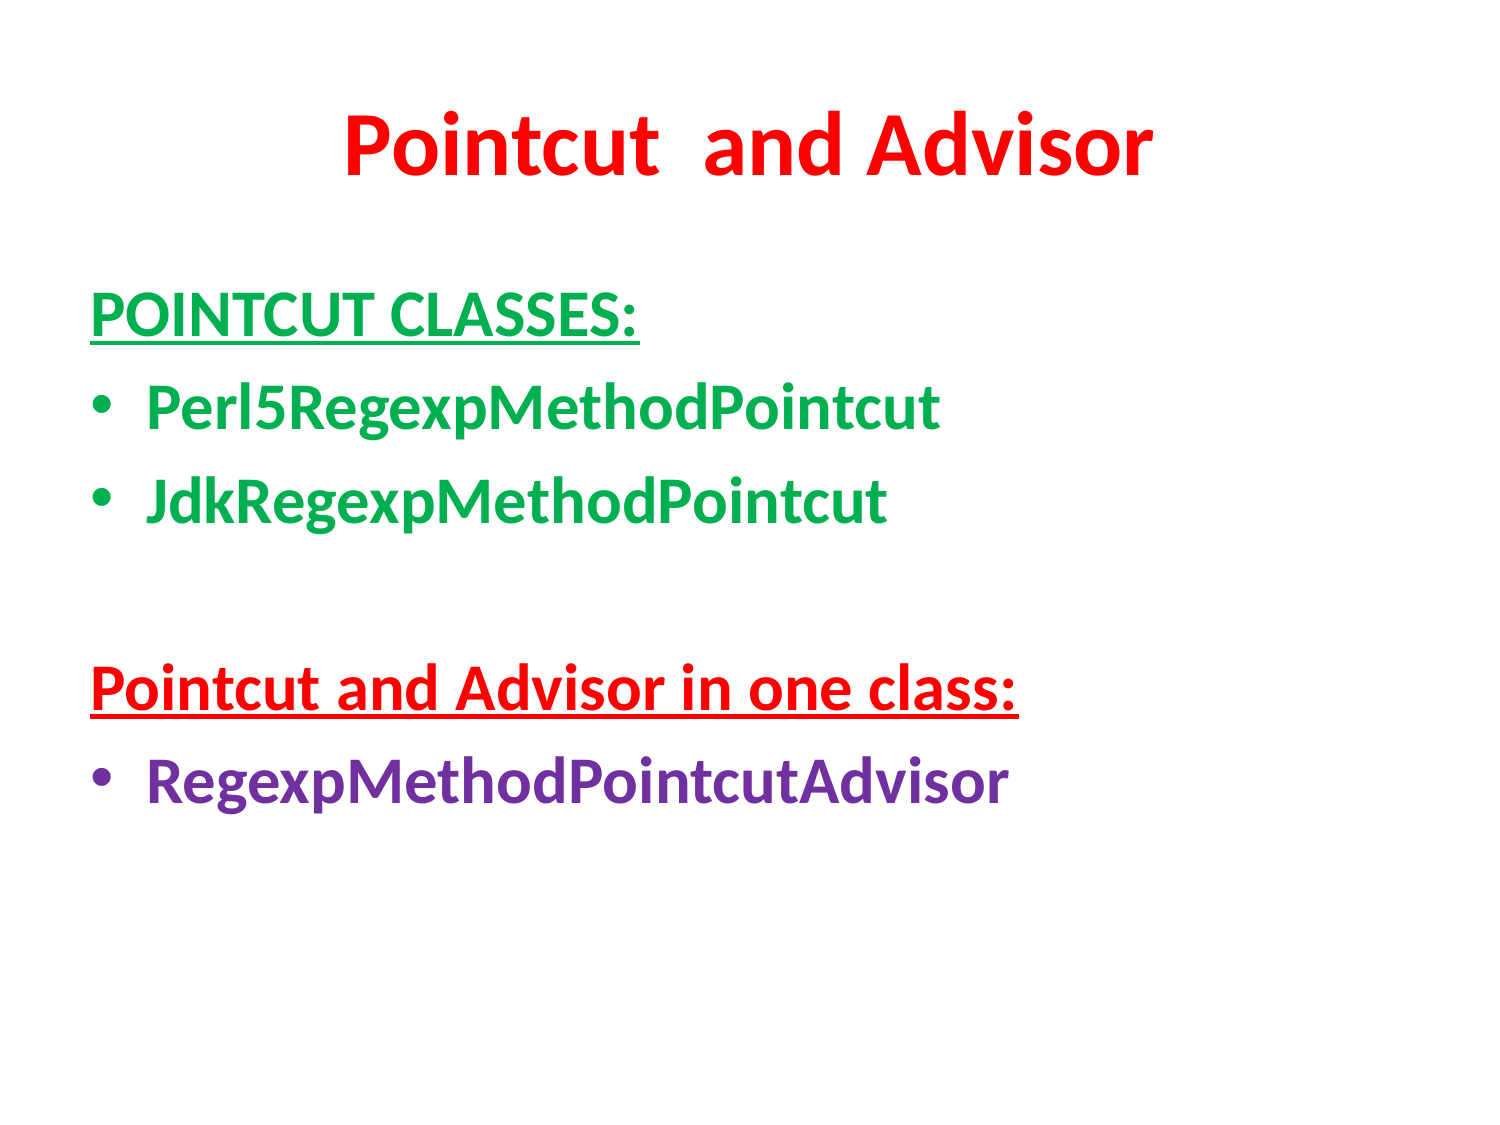

# Pointcut and Advisor
POINTCUT CLASSES:
Perl5RegexpMethodPointcut
JdkRegexpMethodPointcut
Pointcut and Advisor in one class:
RegexpMethodPointcutAdvisor